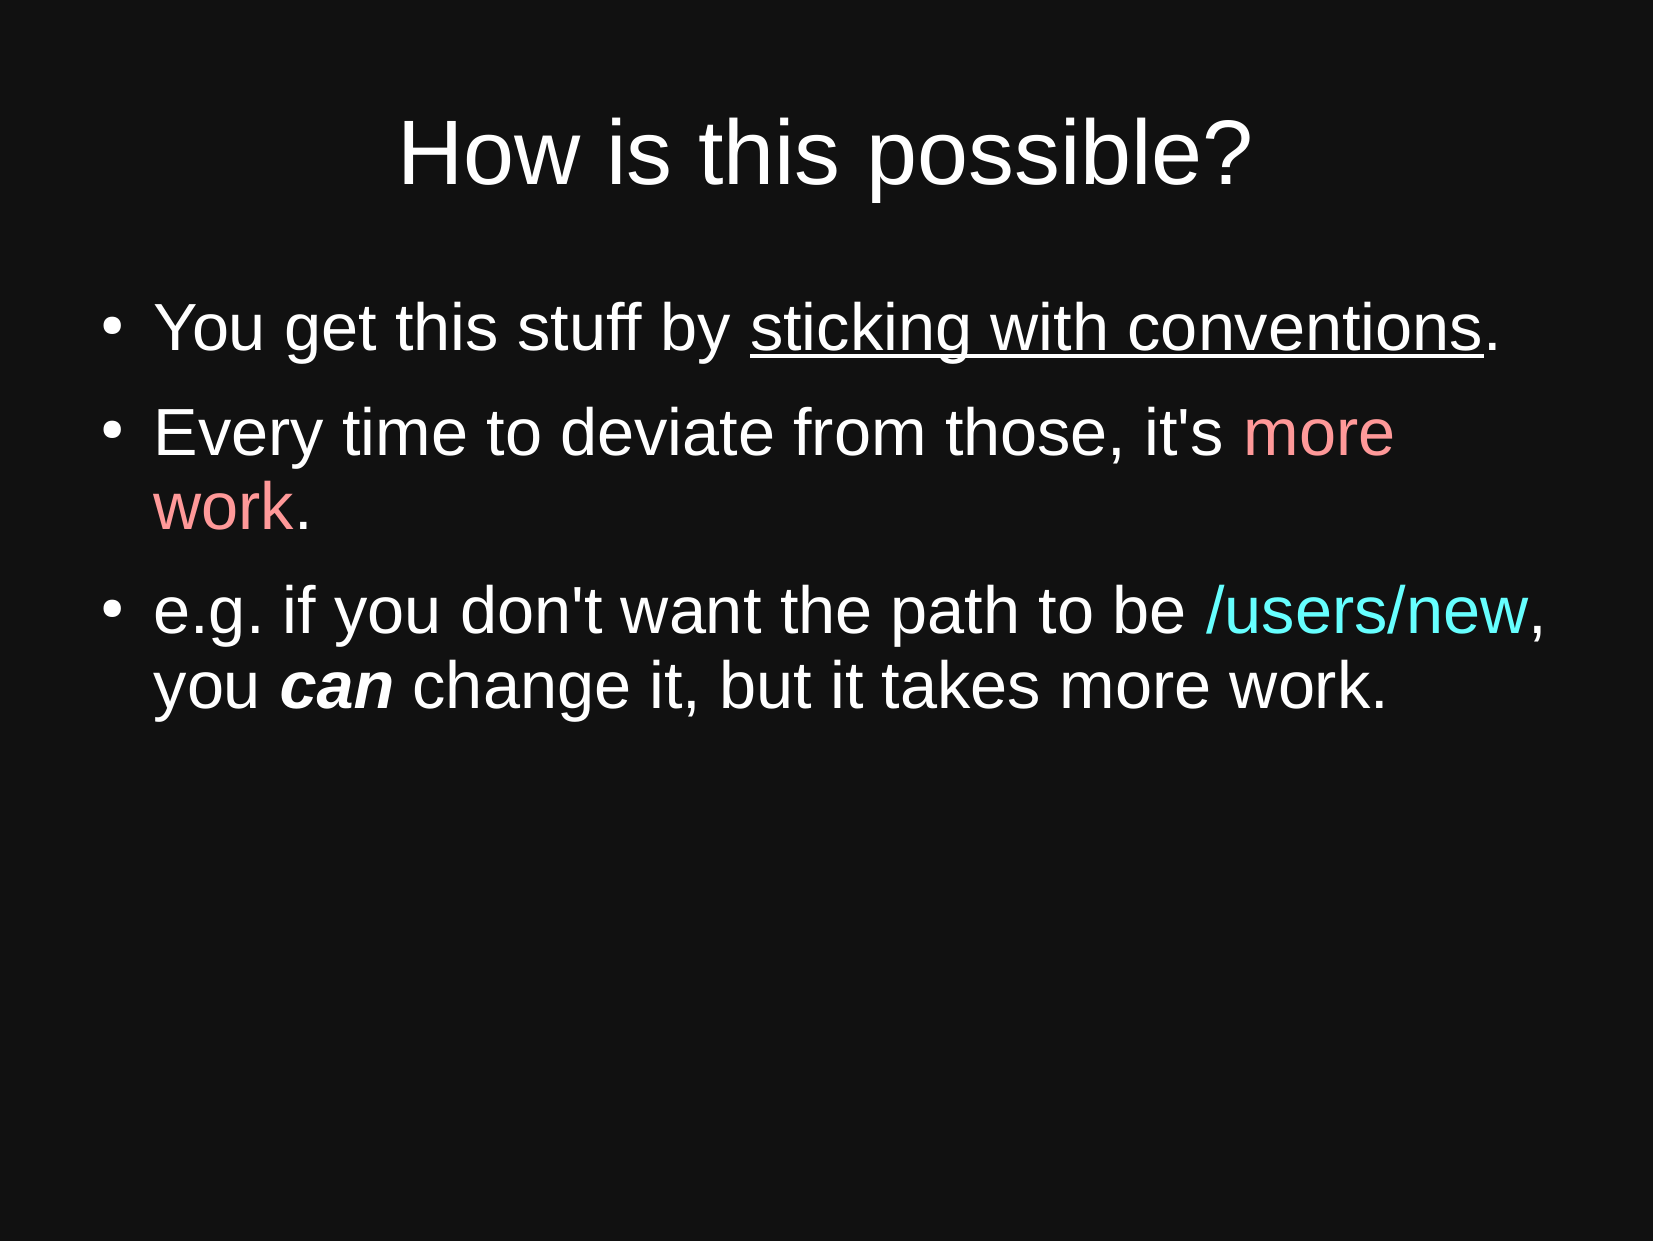

# How is this possible?
You get this stuff by sticking with conventions.
Every time to deviate from those, it's more work.
e.g. if you don't want the path to be /users/new, you can change it, but it takes more work.